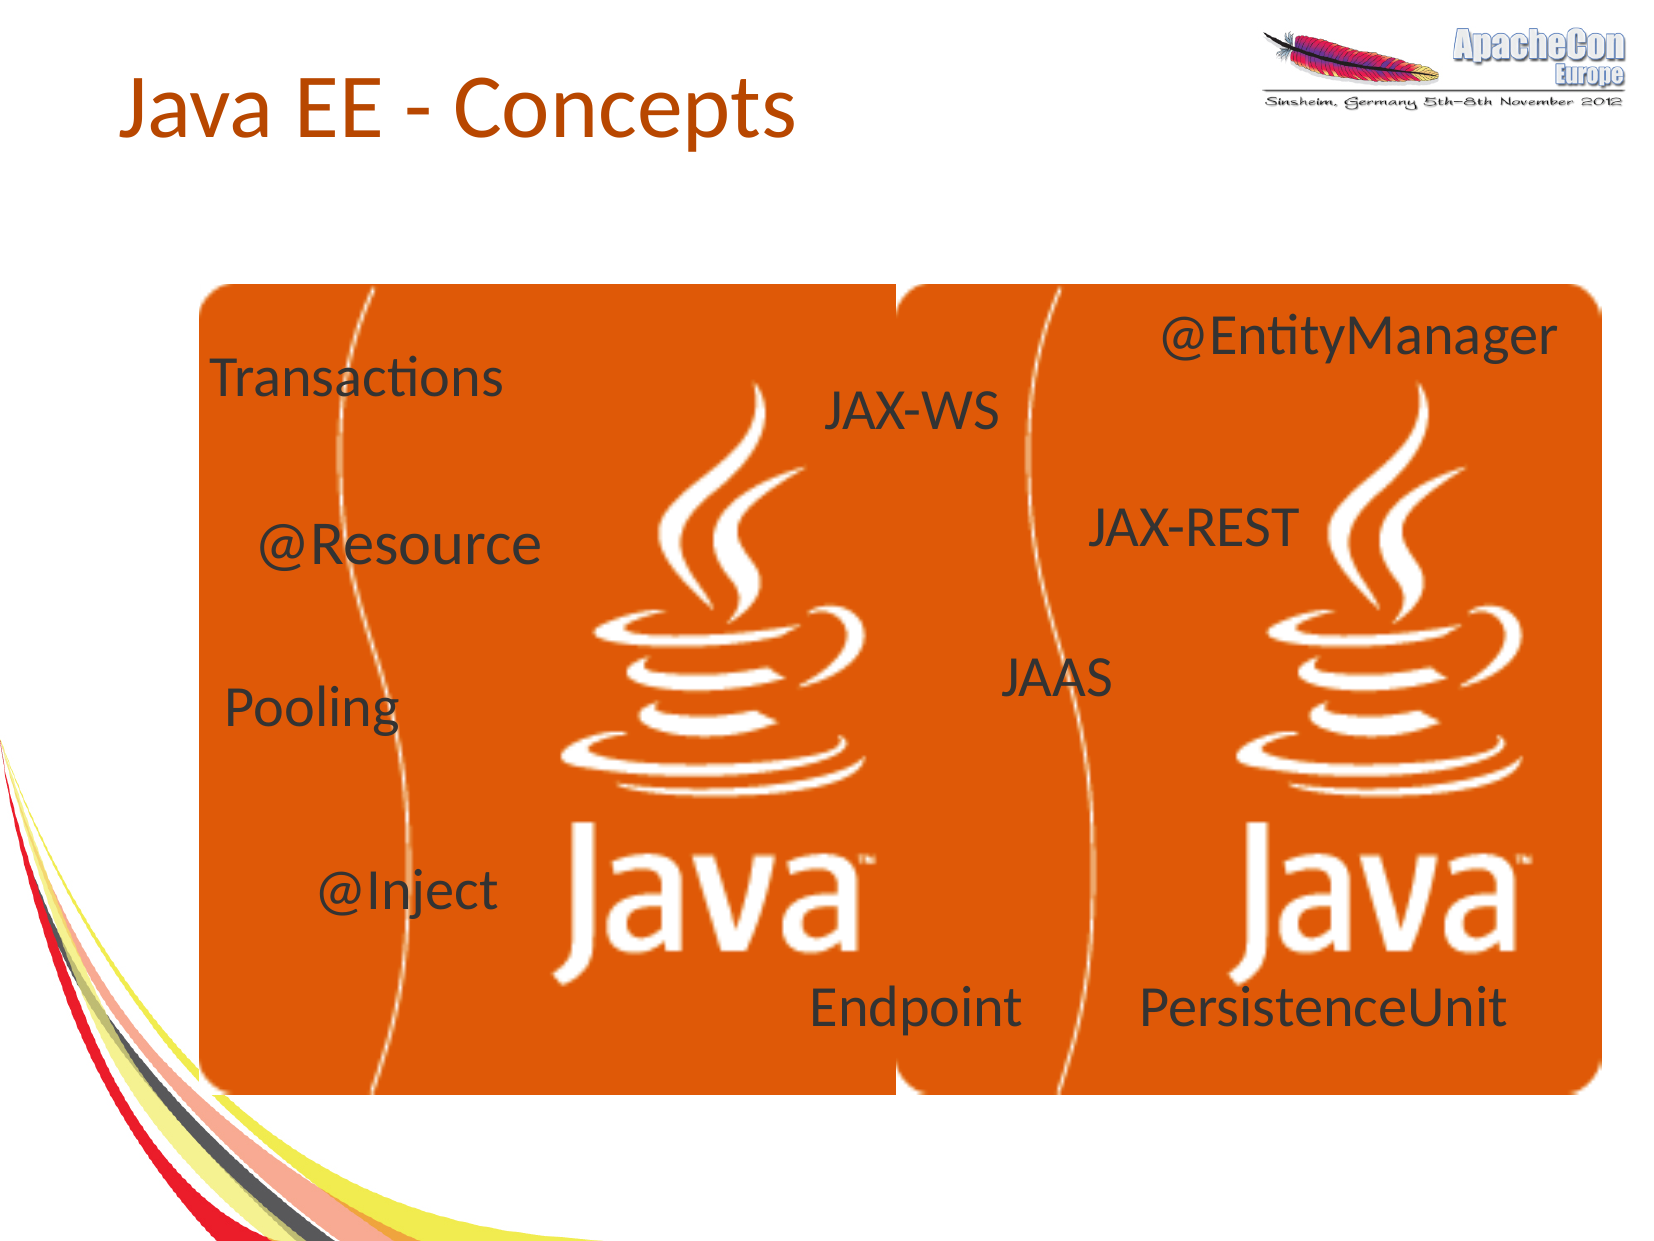

# Java EE - Concepts
@EntityManager
Transactions
JAX-WS
JAX-REST
@Resource
JAAS
Pooling
@Inject
Endpoint
PersistenceUnit